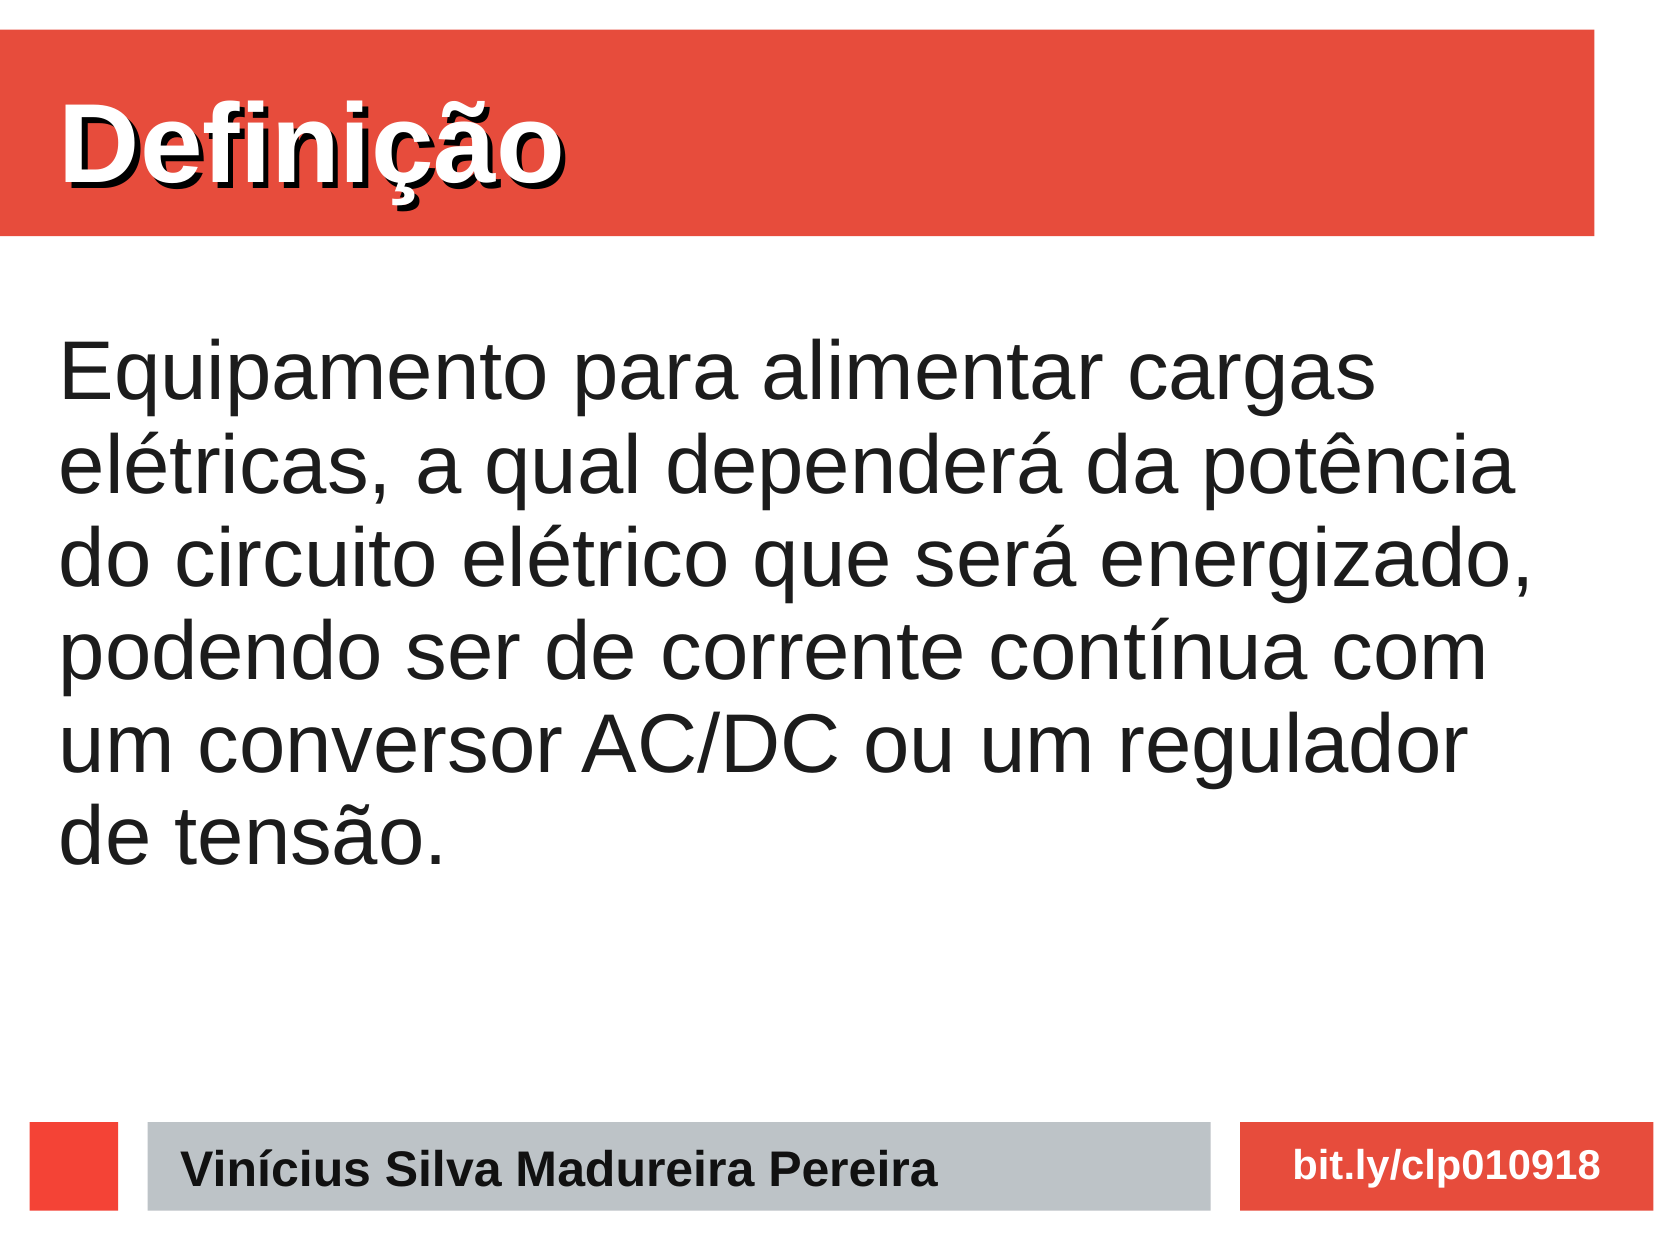

# Definição
Equipamento para alimentar cargas elétricas, a qual dependerá da potência do circuito elétrico que será energizado, podendo ser de corrente contínua com um conversor AC/DC ou um regulador de tensão.
Vinícius Silva Madureira Pereira
bit.ly/clp010918